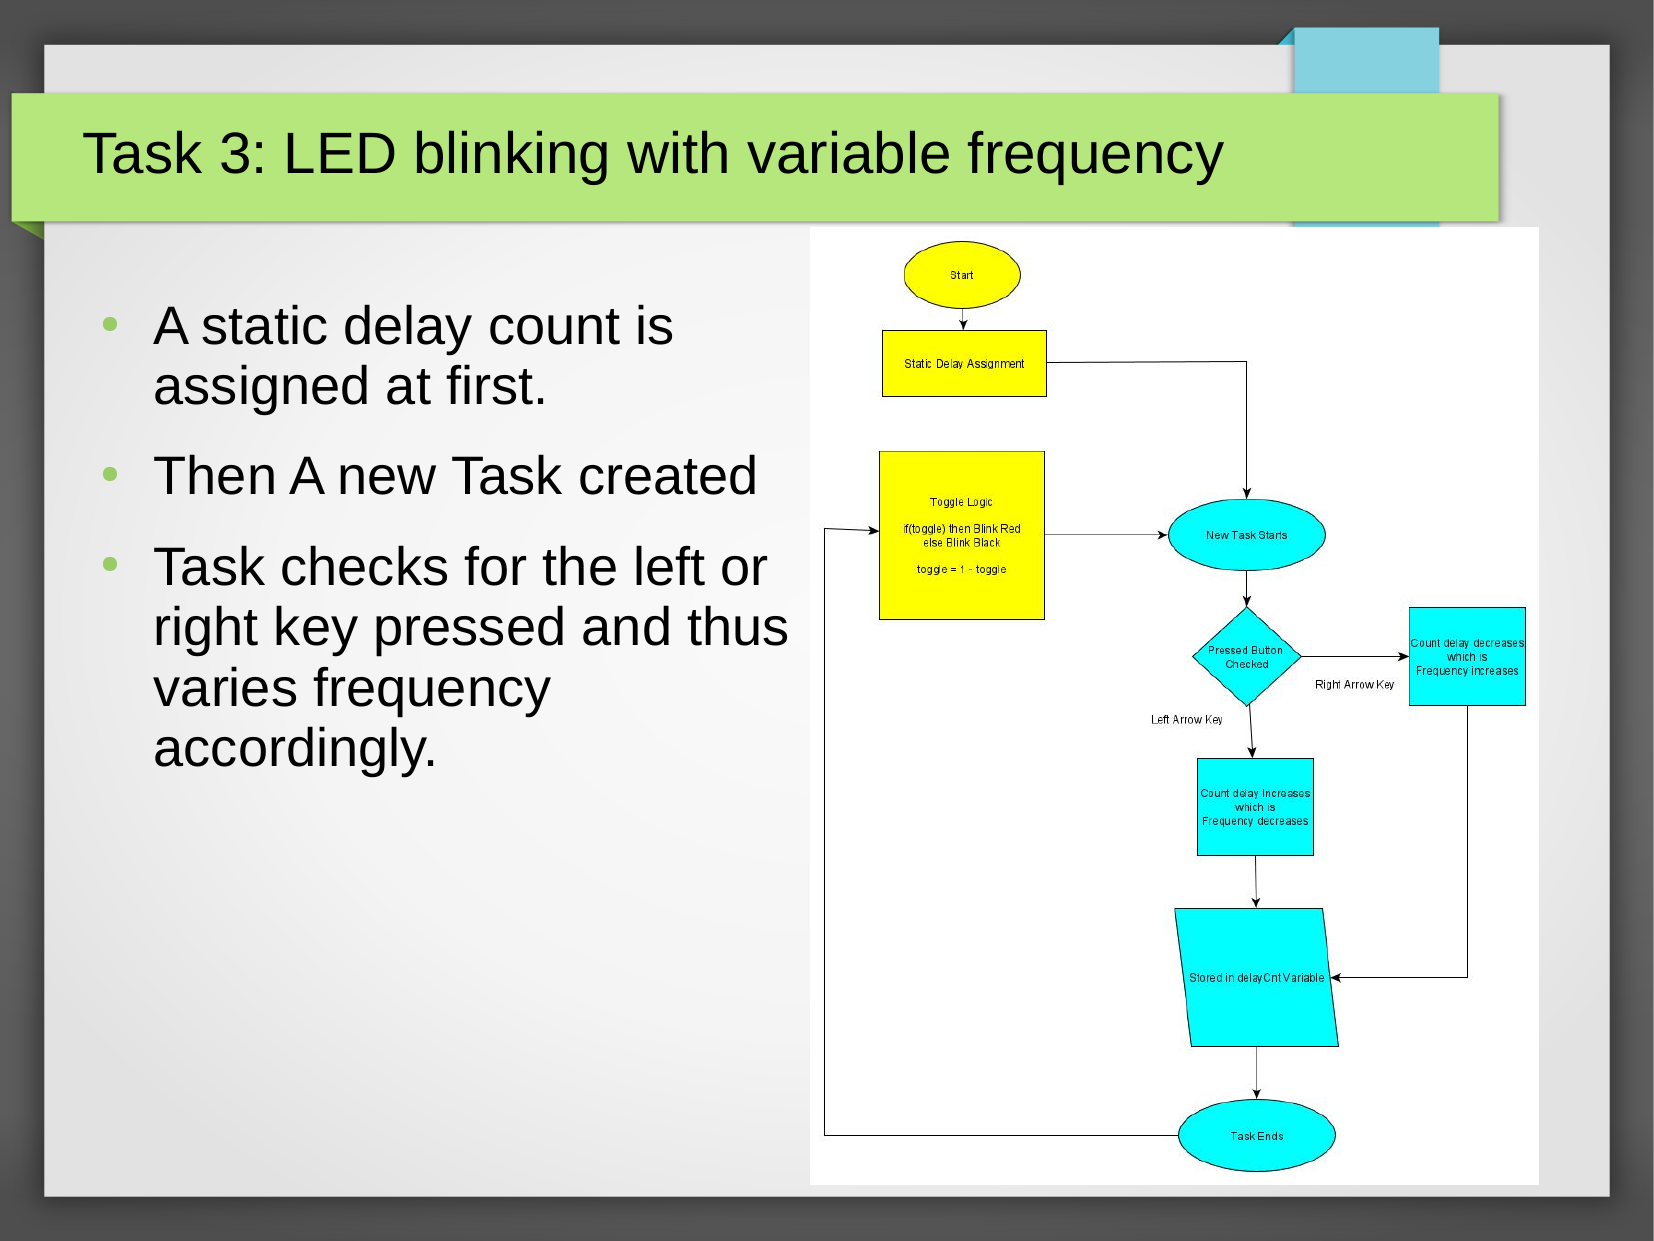

# Task 3: LED blinking with variable frequency
A static delay count is assigned at first.
Then A new Task created
Task checks for the left or right key pressed and thus varies frequency accordingly.